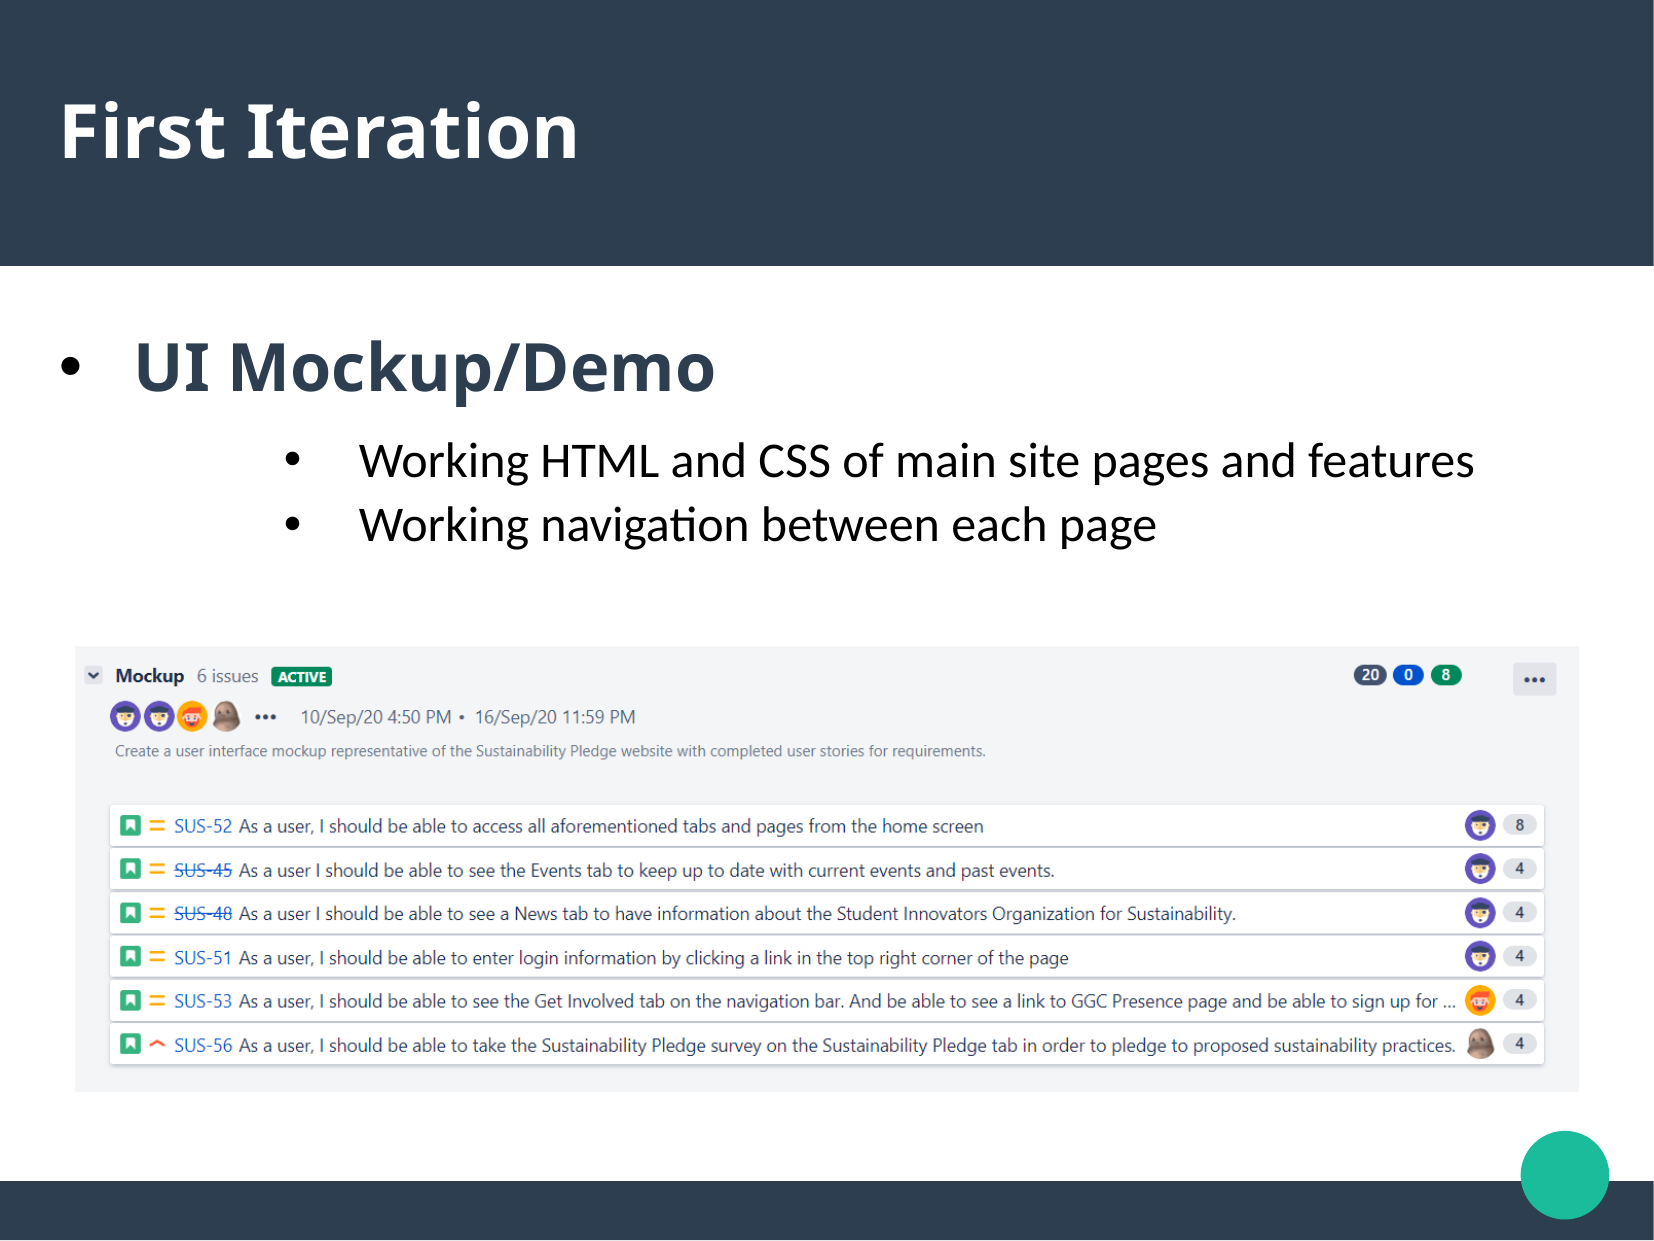

# First Iteration
UI Mockup/Demo
Working HTML and CSS of main site pages and features
Working navigation between each page